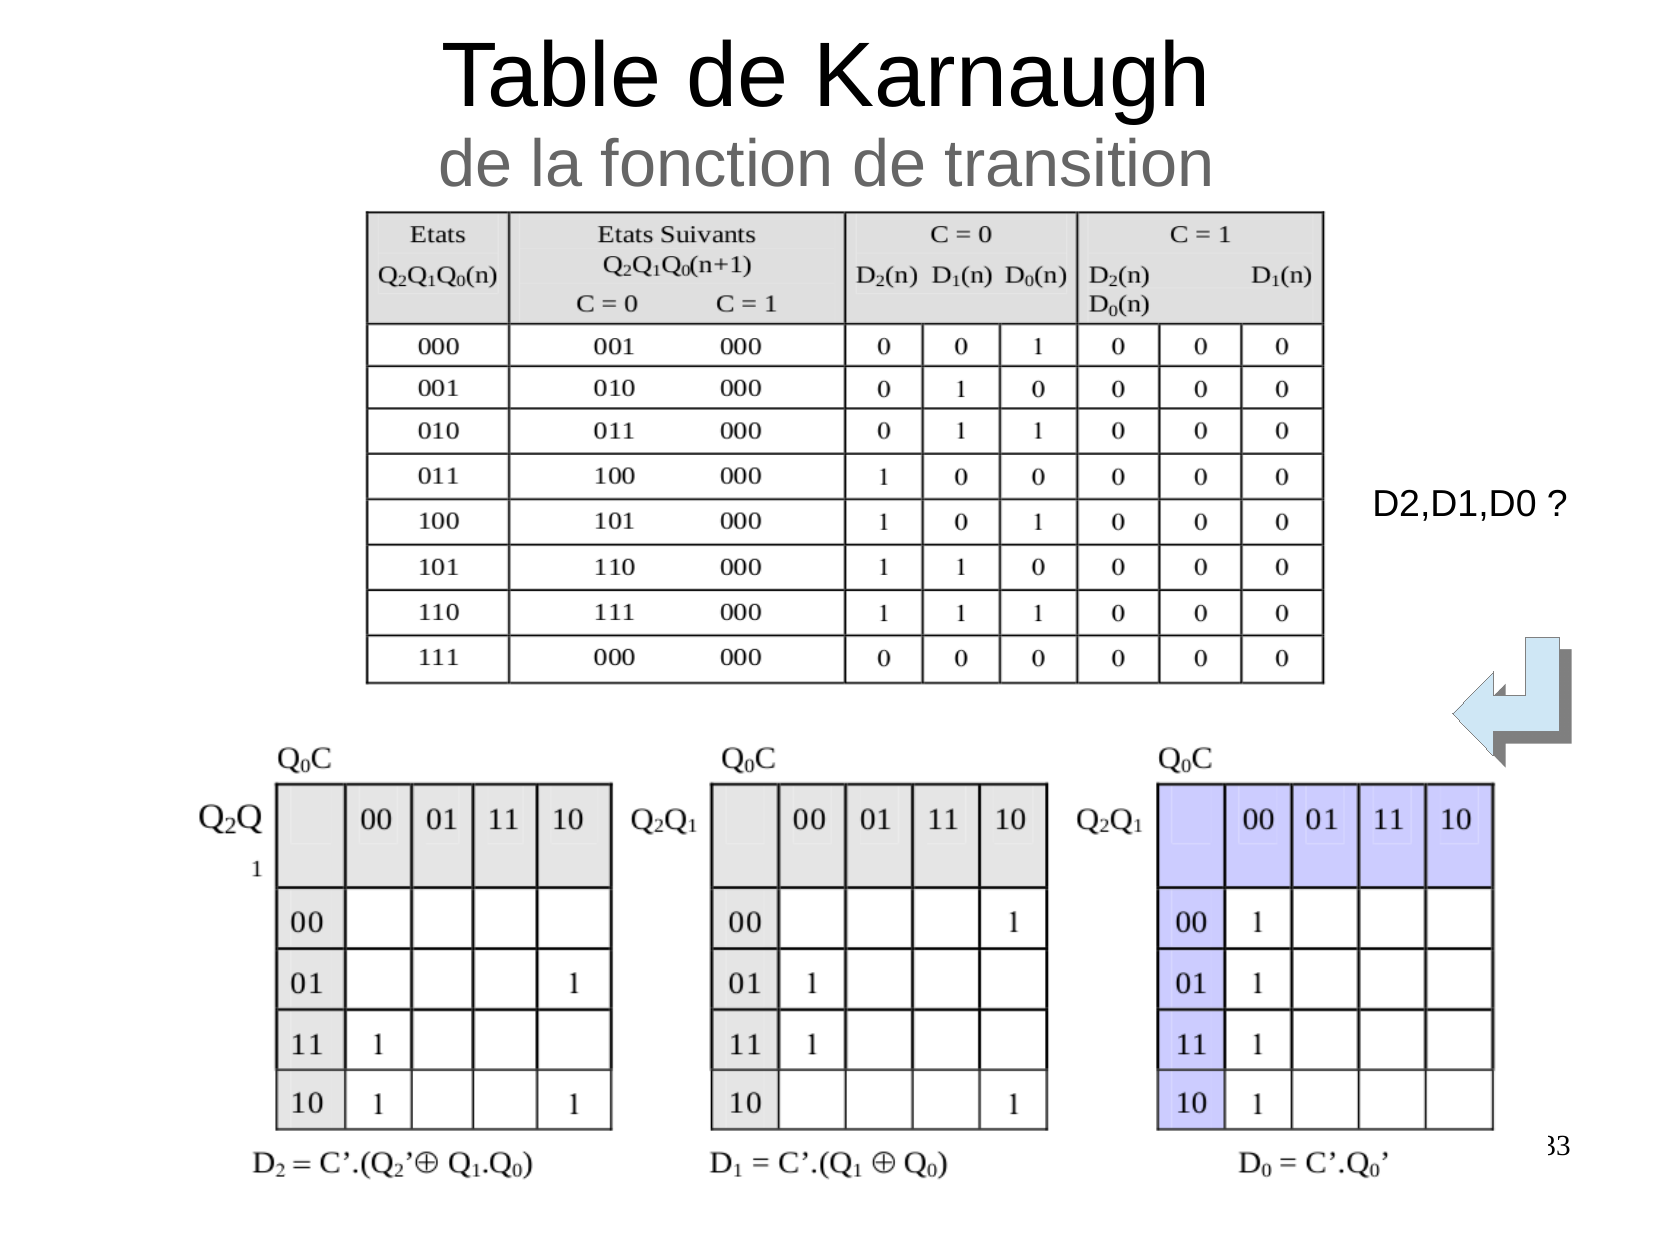

# Table de Karnaugh de la fonction de transition
D2,D1,D0 ?
UV 1.5
33